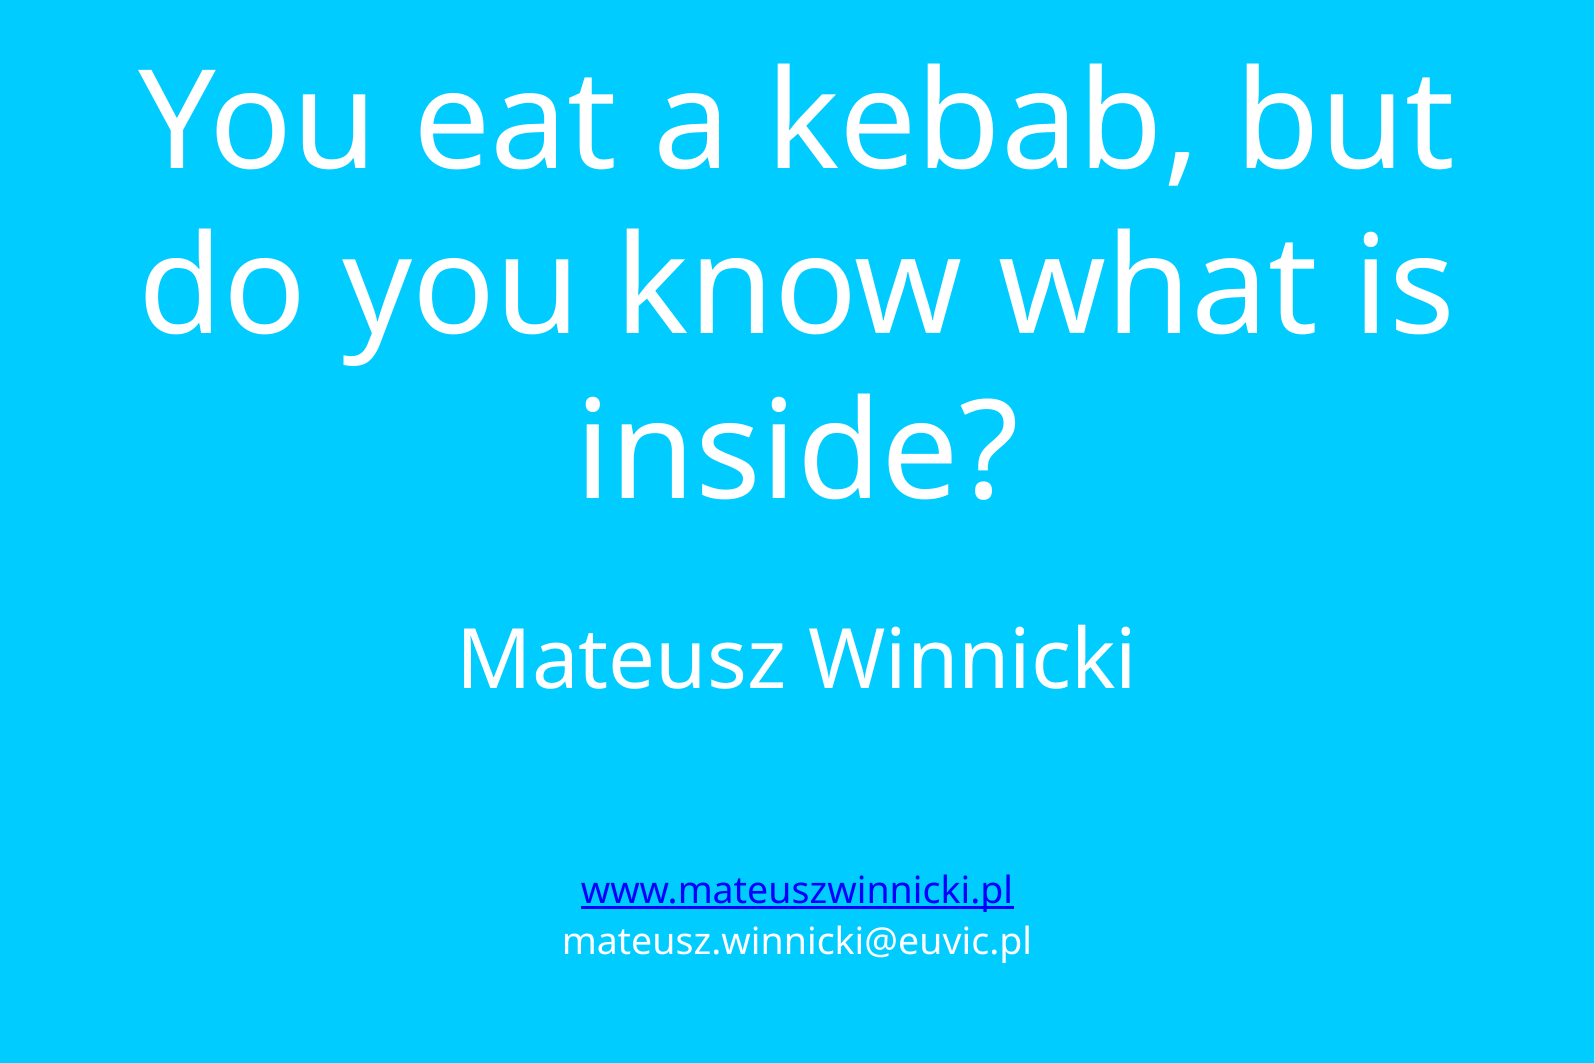

You eat a kebab, but do you know what is inside?
Mateusz Winnicki
www.mateuszwinnicki.pl
mateusz.winnicki@euvic.pl